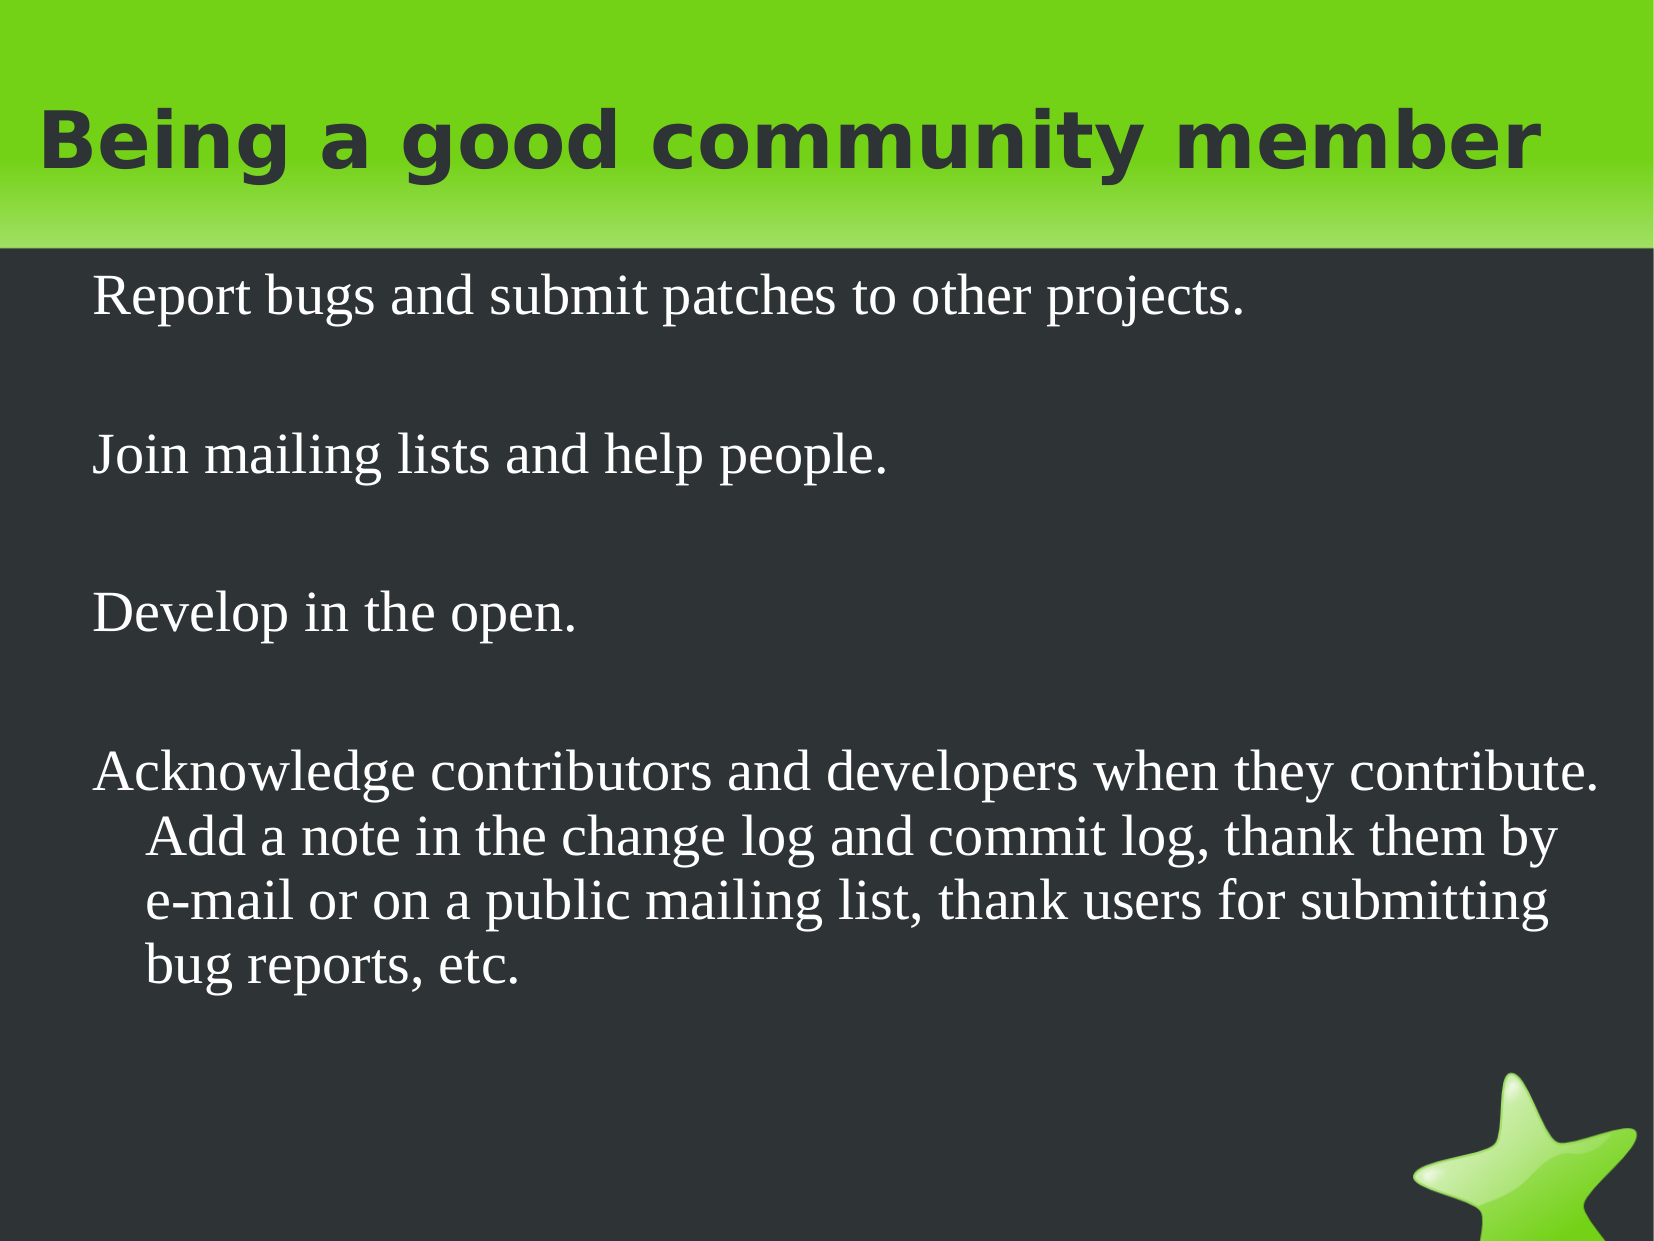

# Being a good community member
Report bugs and submit patches to other projects.
Join mailing lists and help people.
Develop in the open.
Acknowledge contributors and developers when they contribute. Add a note in the change log and commit log, thank them by e-mail or on a public mailing list, thank users for submitting bug reports, etc.